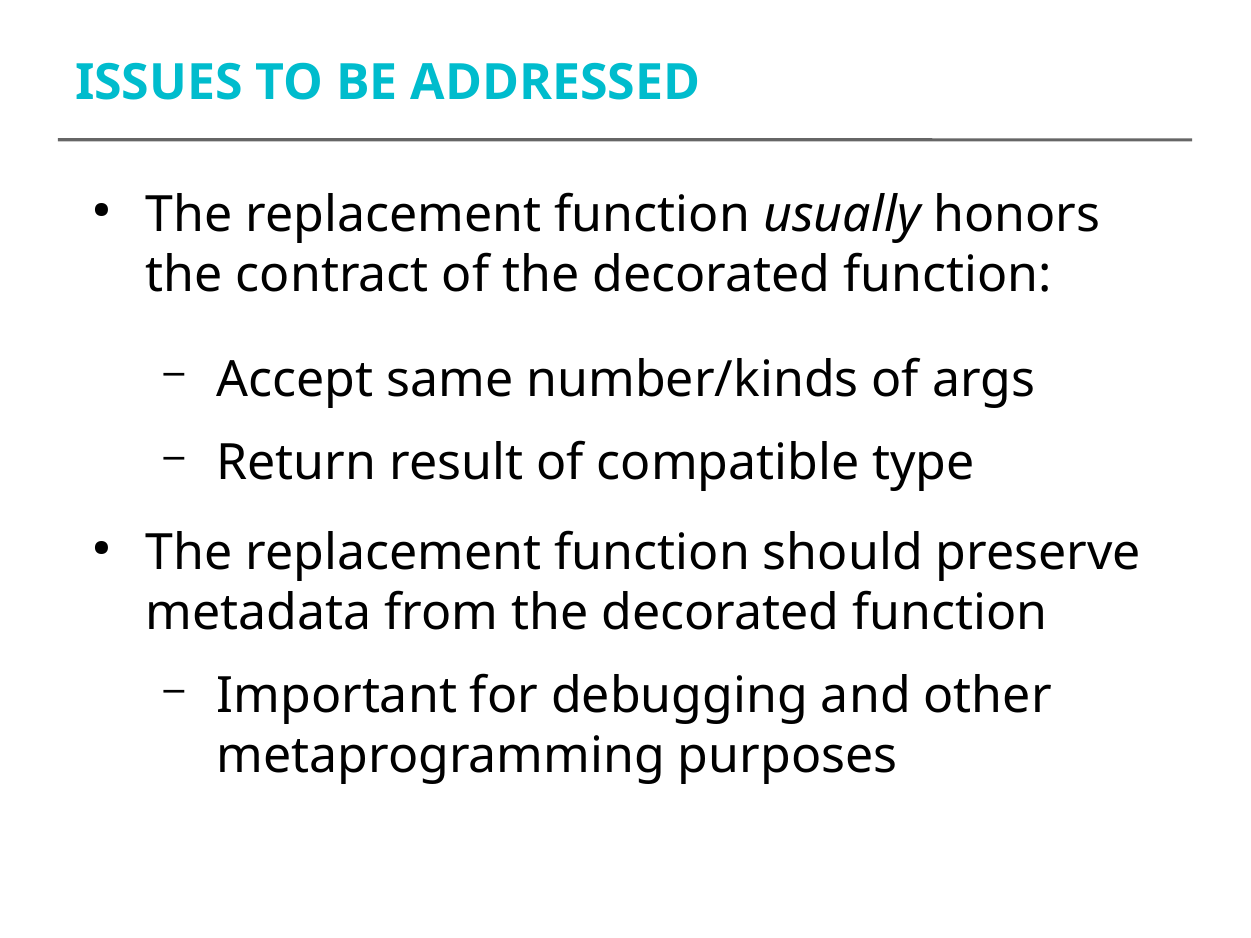

# ISSUES TO BE ADDRESSED
The replacement function usually honors the contract of the decorated function:
Accept same number/kinds of args
Return result of compatible type
The replacement function should preserve metadata from the decorated function
Important for debugging and other metaprogramming purposes